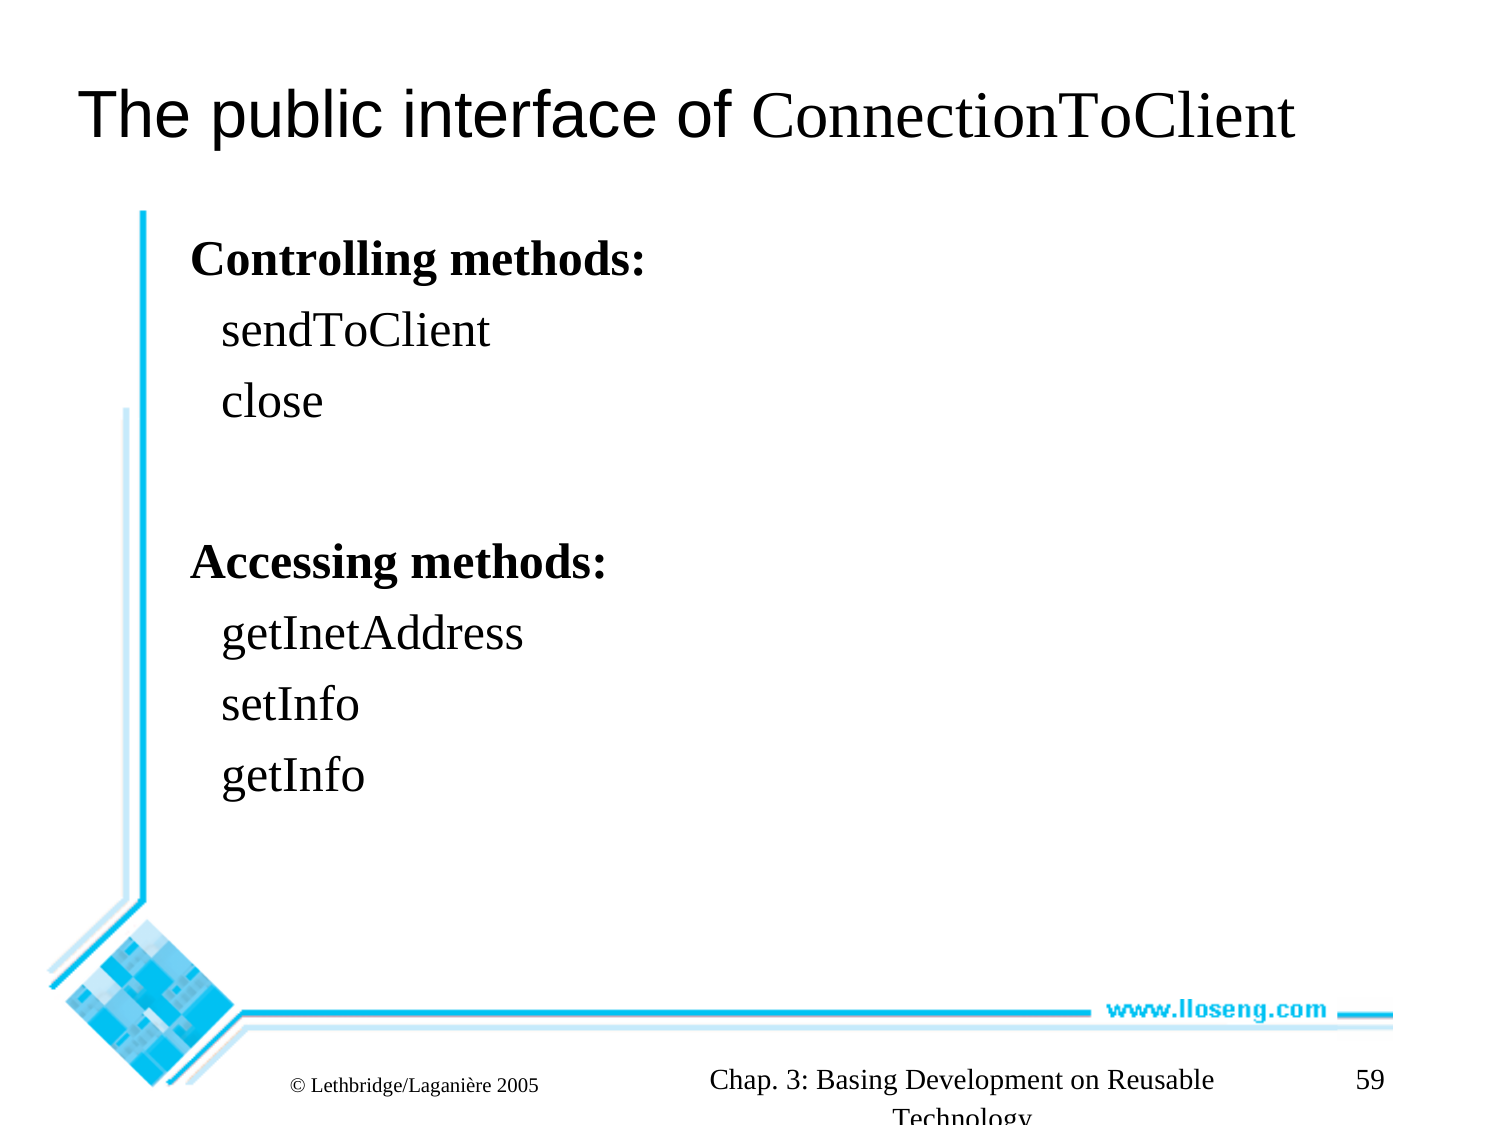

# The public interface of ConnectionToClient
Controlling methods:
sendToClient
close
Accessing methods:
getInetAddress
setInfo
getInfo
Chap. 3: Basing Development on Reusable Technology
© Lethbridge/Laganière 2005